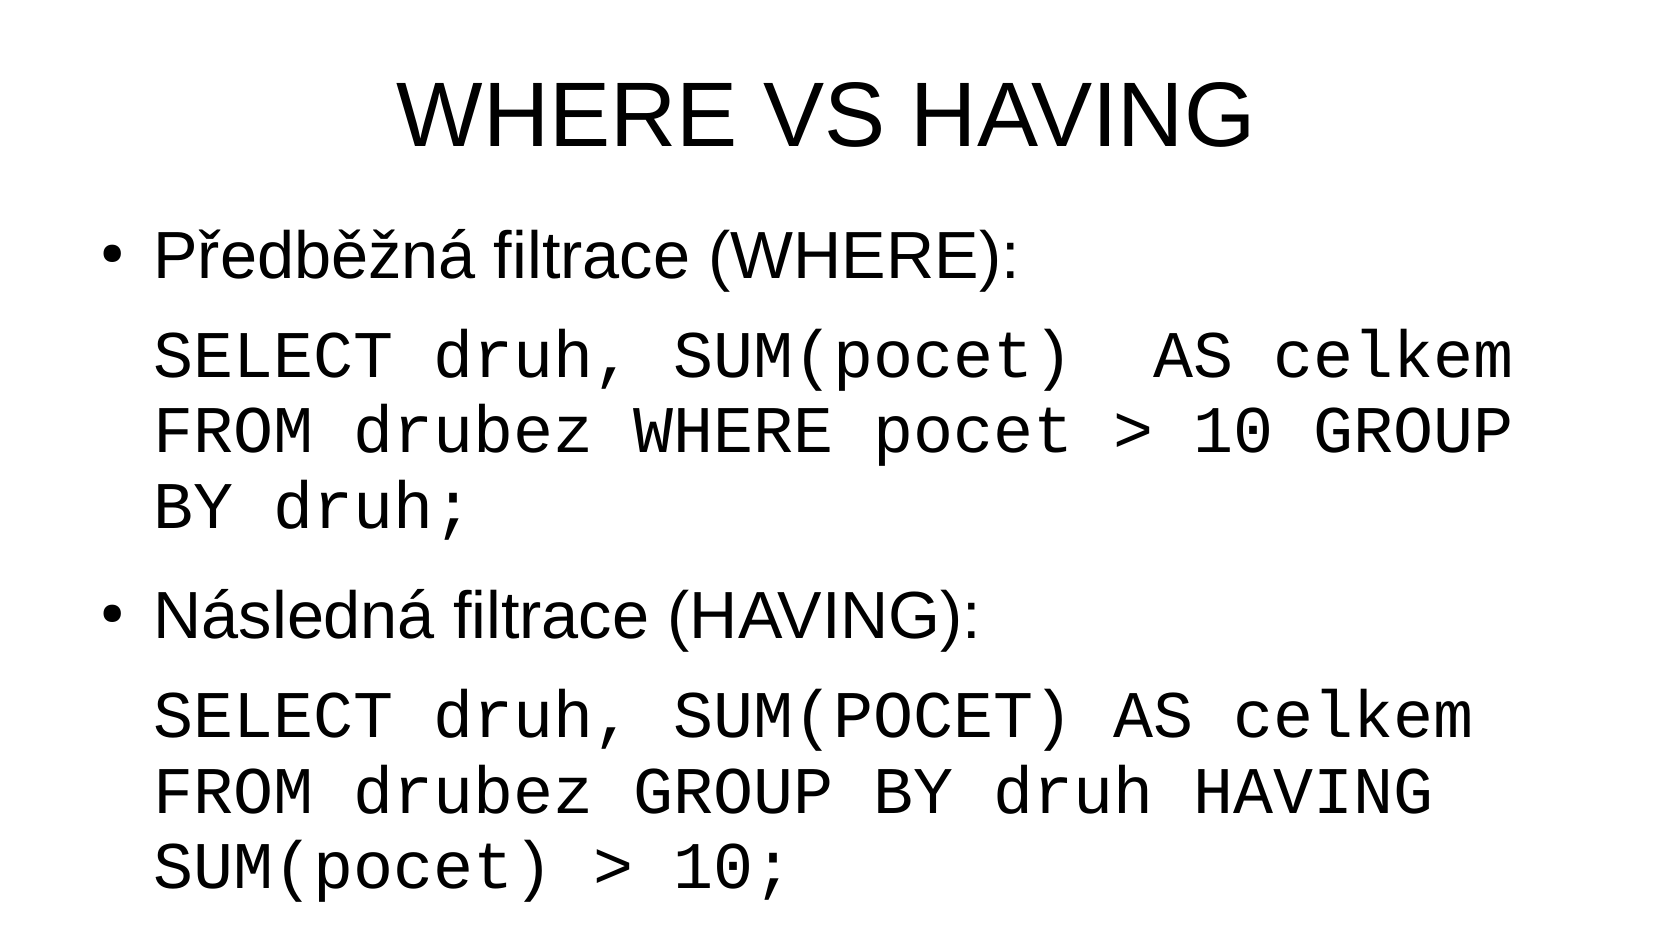

# WHERE VS HAVING
Předběžná filtrace (WHERE):
SELECT druh, SUM(pocet) AS celkem FROM drubez WHERE pocet > 10 GROUP BY druh;
Následná filtrace (HAVING):
SELECT druh, SUM(POCET) AS celkem FROM drubez GROUP BY druh HAVING SUM(pocet) > 10;